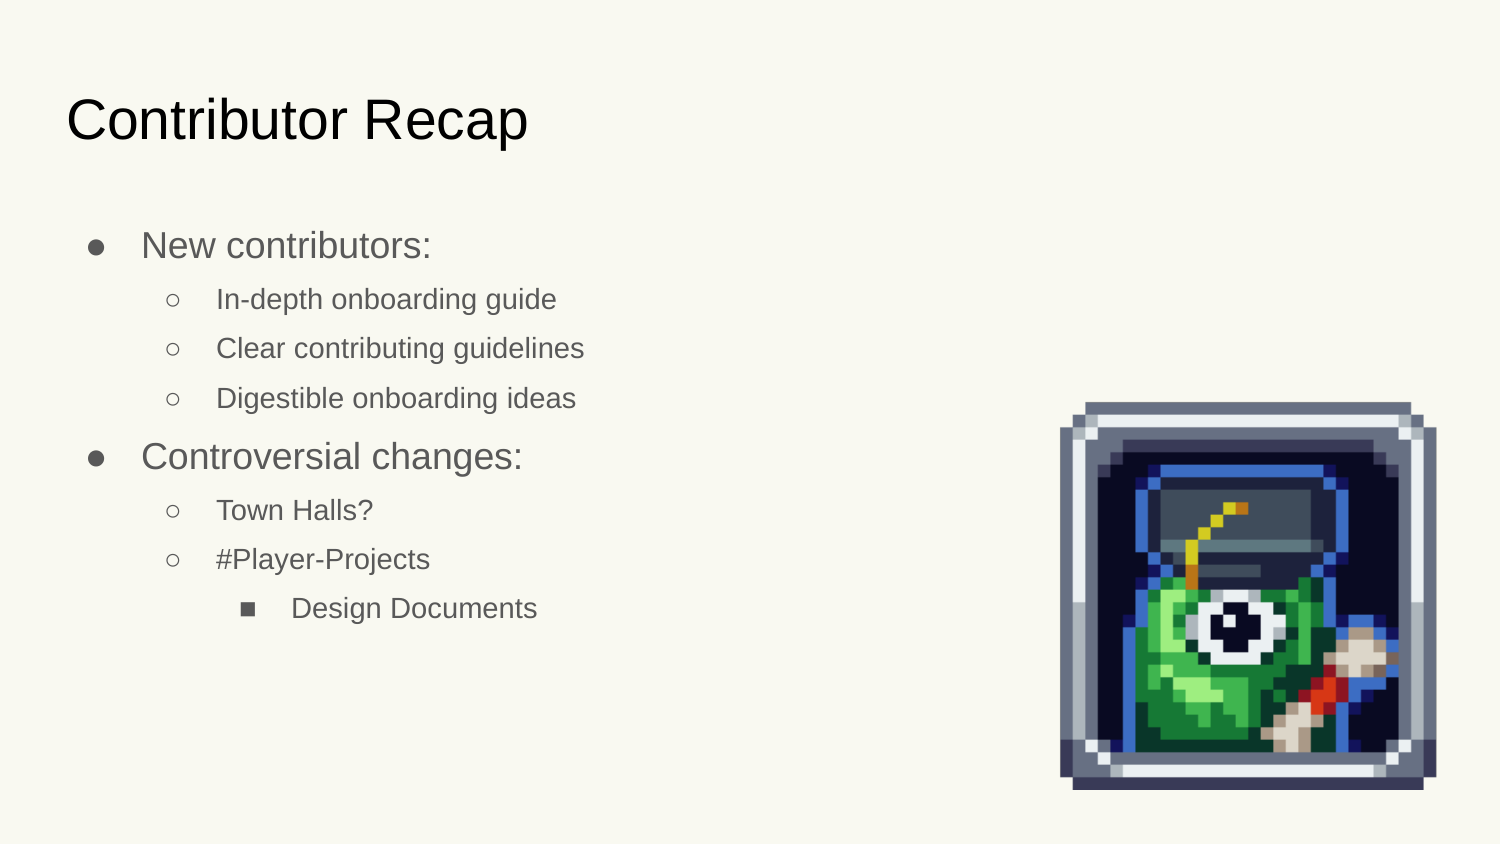

# Contributor Recap
New contributors:
In-depth onboarding guide
Clear contributing guidelines
Digestible onboarding ideas
Controversial changes:
Town Halls?
#Player-Projects
Design Documents